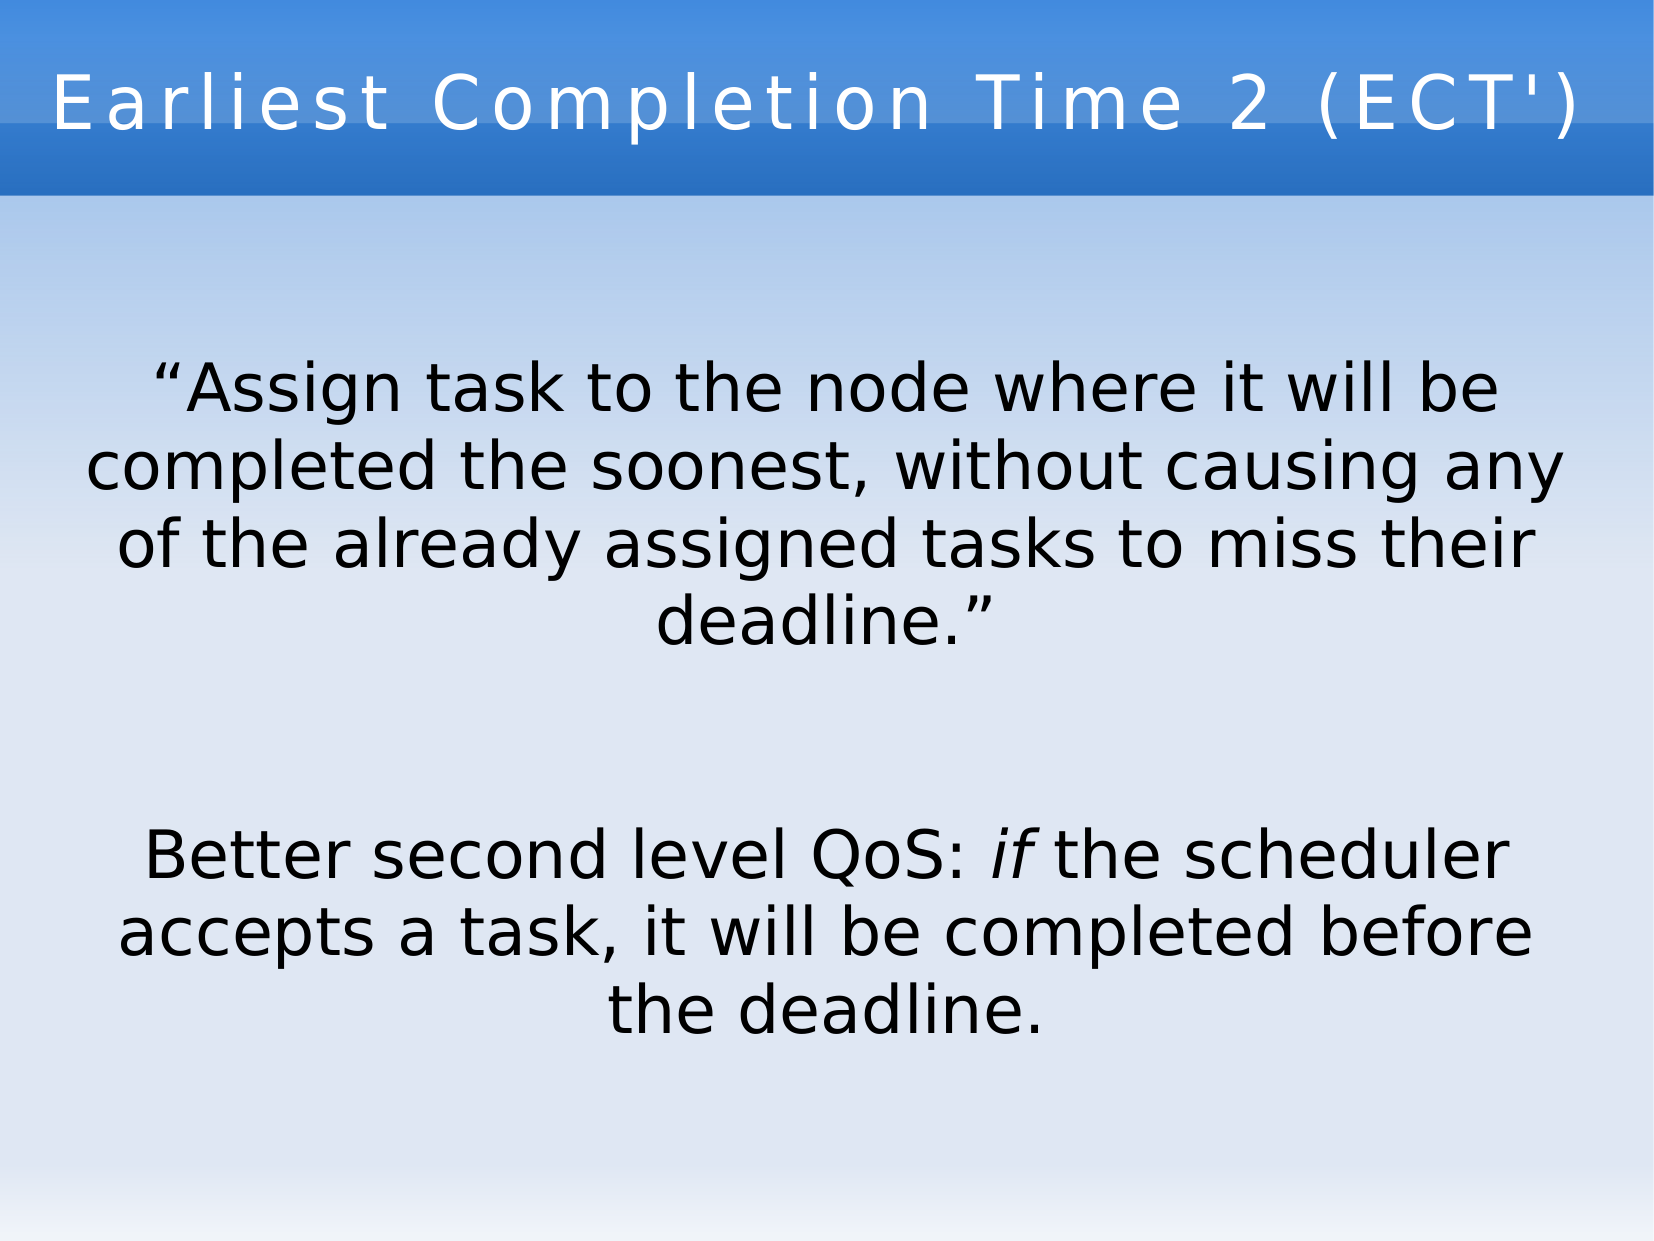

# Earliest Completion Time 2 (ECT')
“Assign task to the node where it will be completed the soonest, without causing any of the already assigned tasks to miss their deadline.”
Better second level QoS: if the scheduler accepts a task, it will be completed before the deadline.